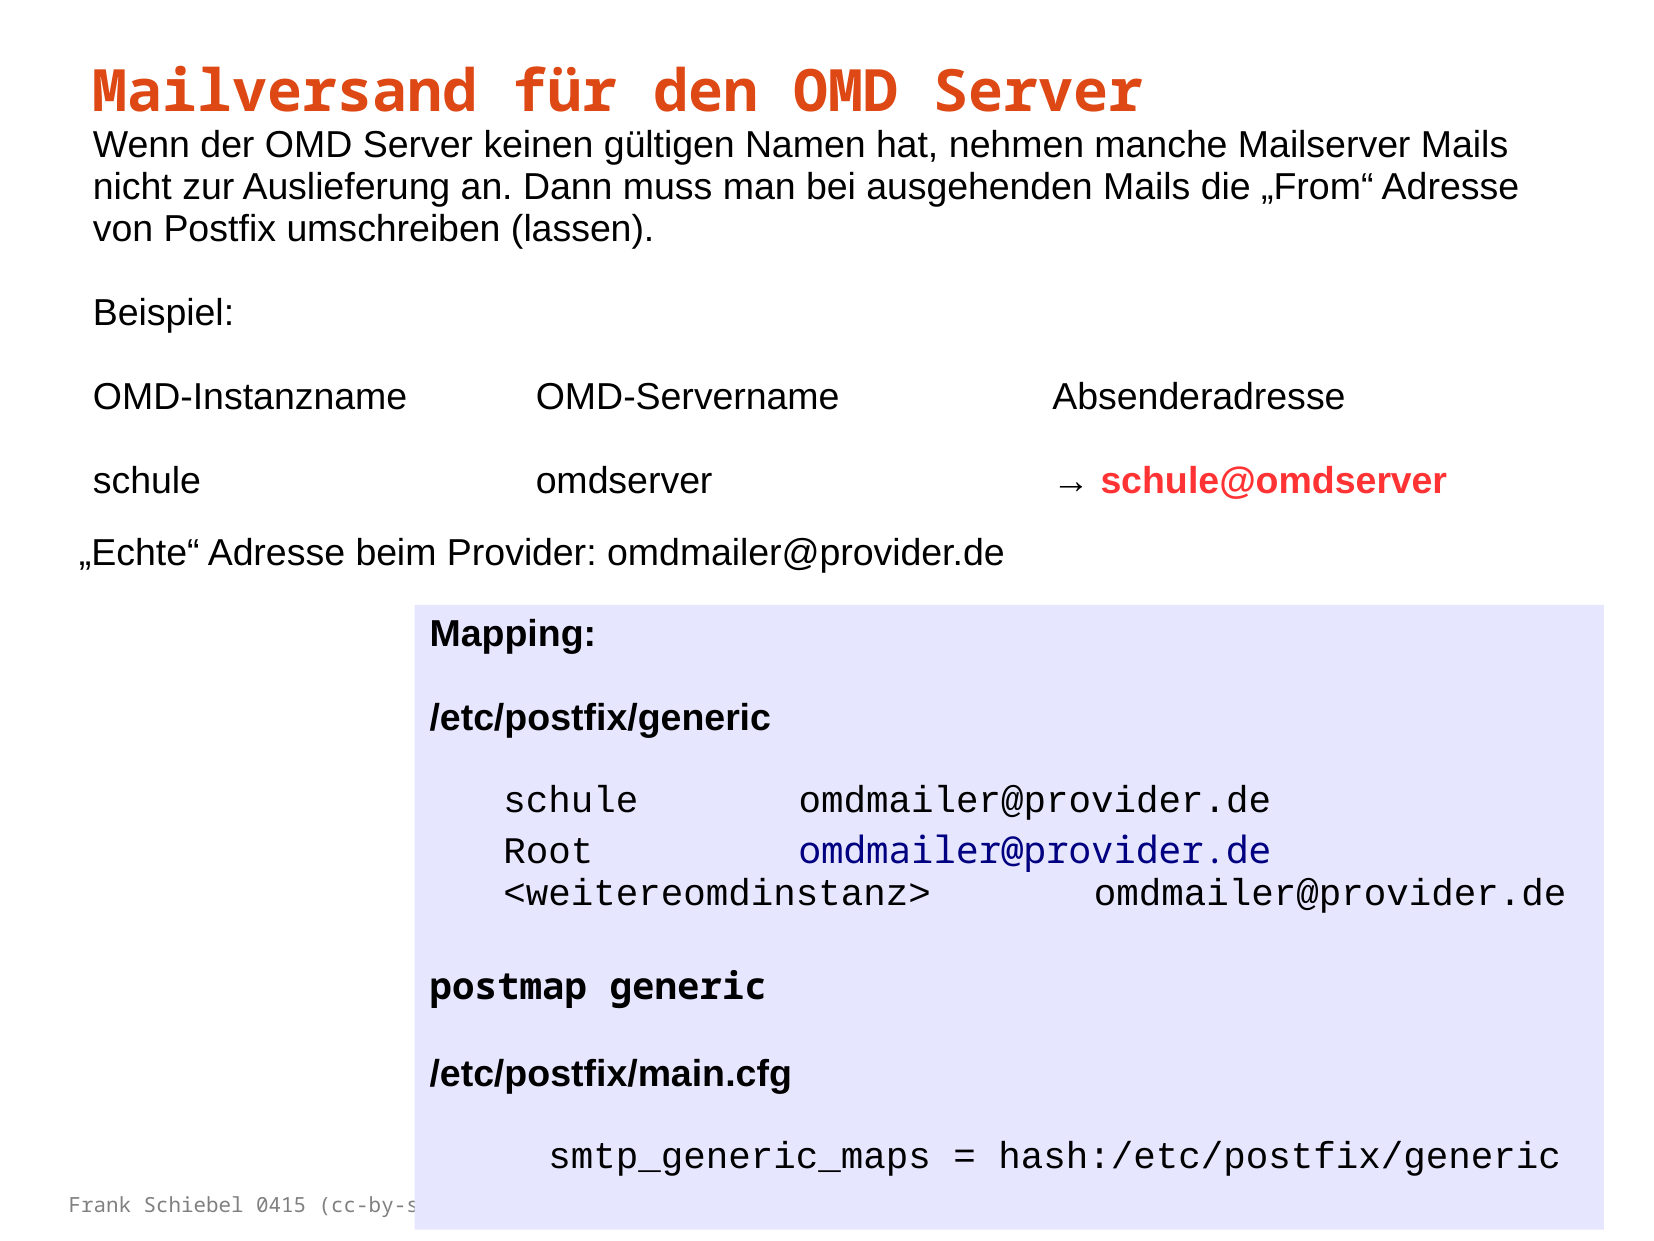

Mailversand für den OMD Server
Wenn der OMD Server keinen gültigen Namen hat, nehmen manche Mailserver Mails
nicht zur Auslieferung an. Dann muss man bei ausgehenden Mails die „From“ Adresse
von Postfix umschreiben (lassen).
Beispiel:
OMD-Instanzname		OMD-Servername			Absenderadresse
schule					omdserver					→ schule@omdserver
„Echte“ Adresse beim Provider: omdmailer@provider.de
Mapping:
/etc/postfix/generic
	schule 		omdmailer@provider.de
	Root 			omdmailer@provider.de
 	<weitereomdinstanz> 		omdmailer@provider.de
postmap generic
/etc/postfix/main.cfg
	 smtp_generic_maps = hash:/etc/postfix/generic